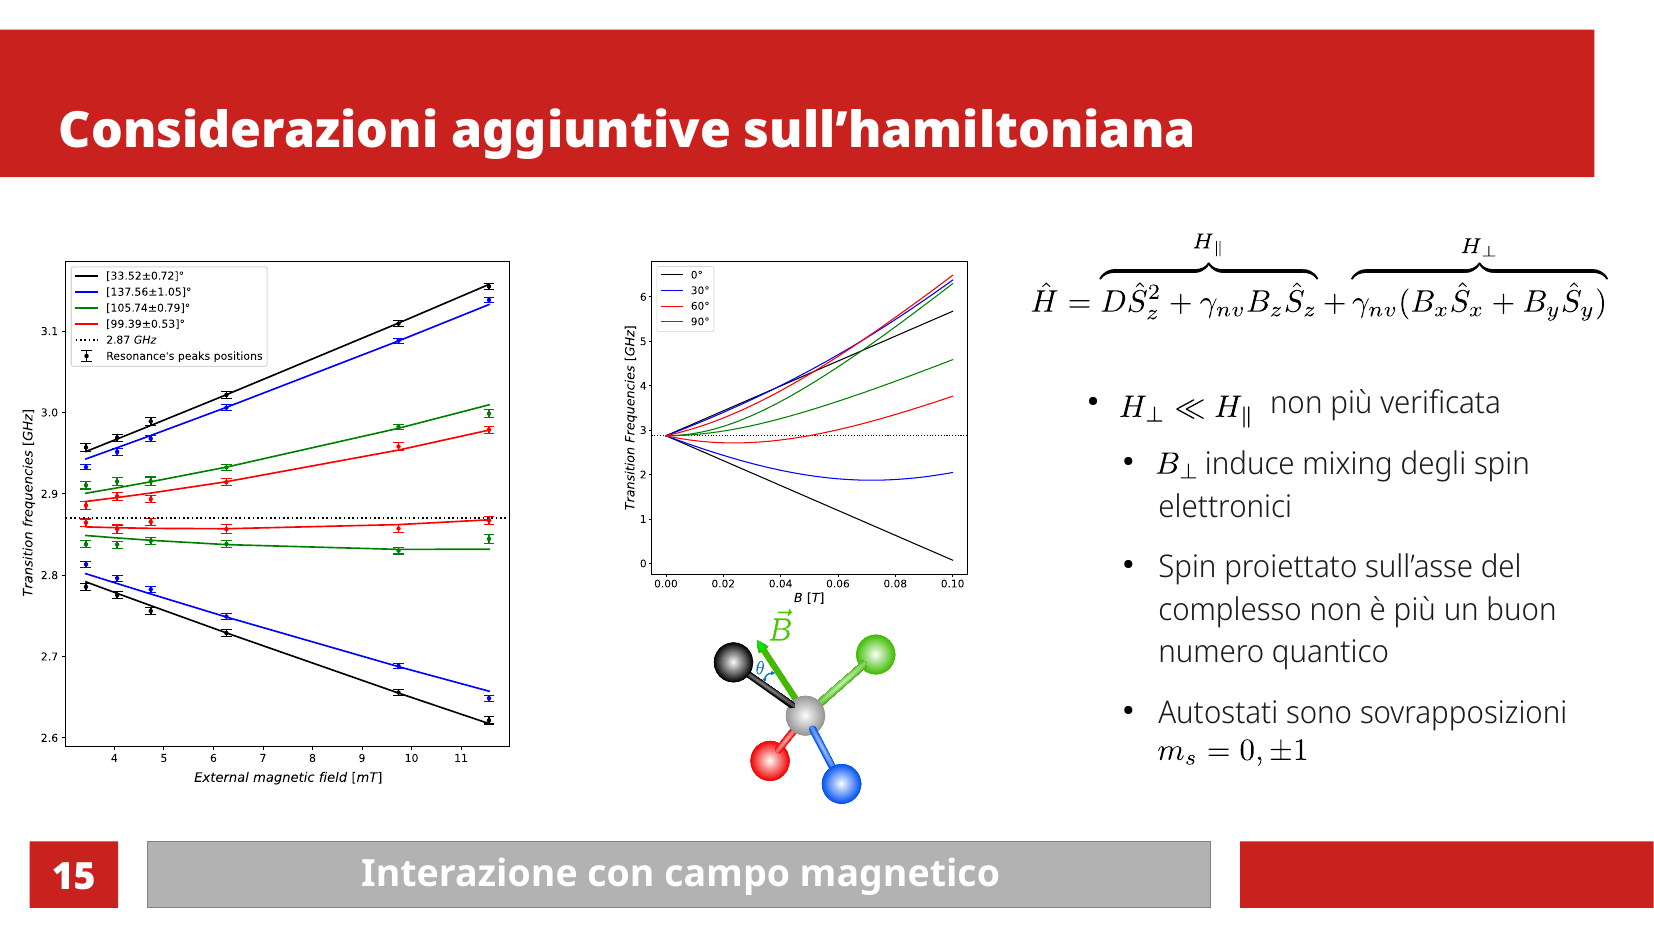

# Considerazioni aggiuntive sull’hamiltoniana
 non più verificata
 induce mixing degli spin elettronici
Spin proiettato sull’asse del complesso non è più un buon numero quantico
Autostati sono sovrapposizioni
Interazione con campo magnetico
15